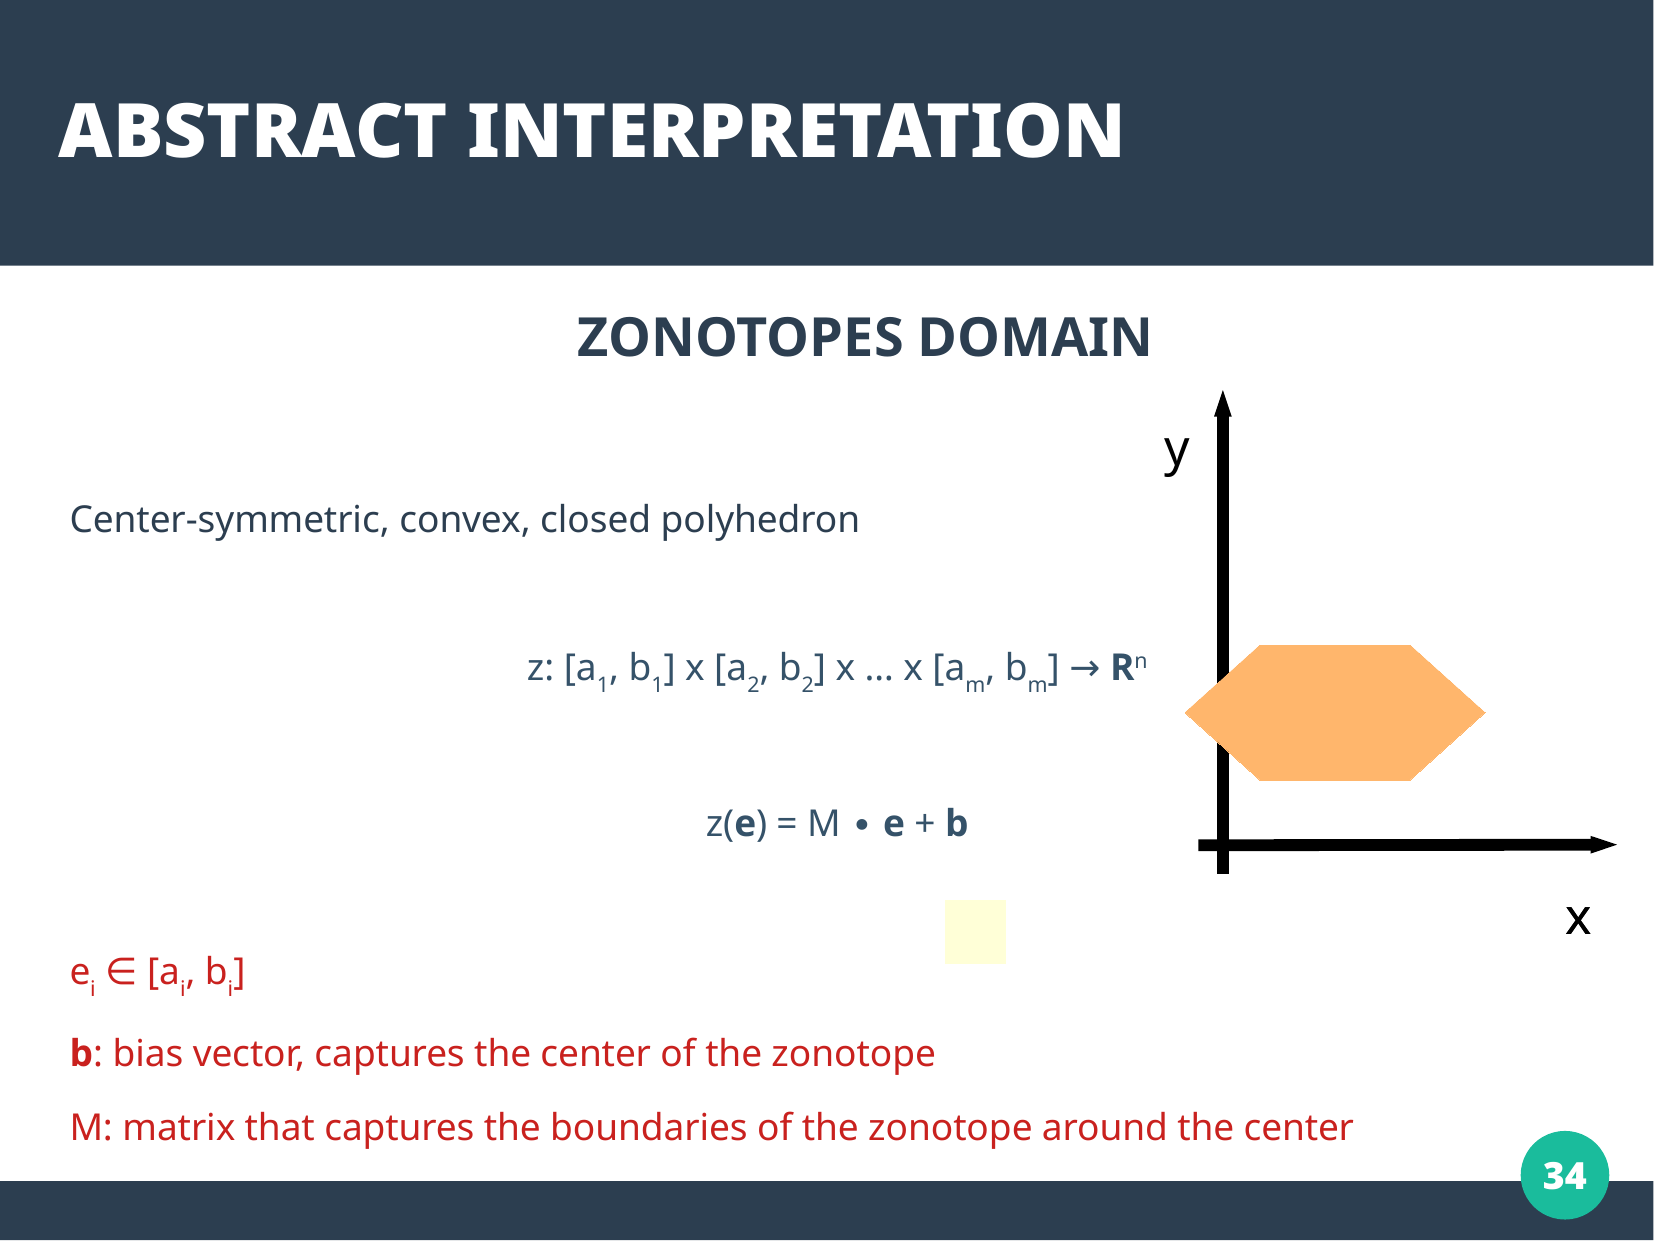

# ABSTRACT INTERPRETATION
ZONOTOPES DOMAIN
Center-symmetric, convex, closed polyhedron
z: [a1, b1] x [a2, b2] x … x [am, bm] → Rn
z(e) = M ∙ e + b
ei ∈ [ai, bi]
b: bias vector, captures the center of the zonotope
M: matrix that captures the boundaries of the zonotope around the center
y
x
x
34